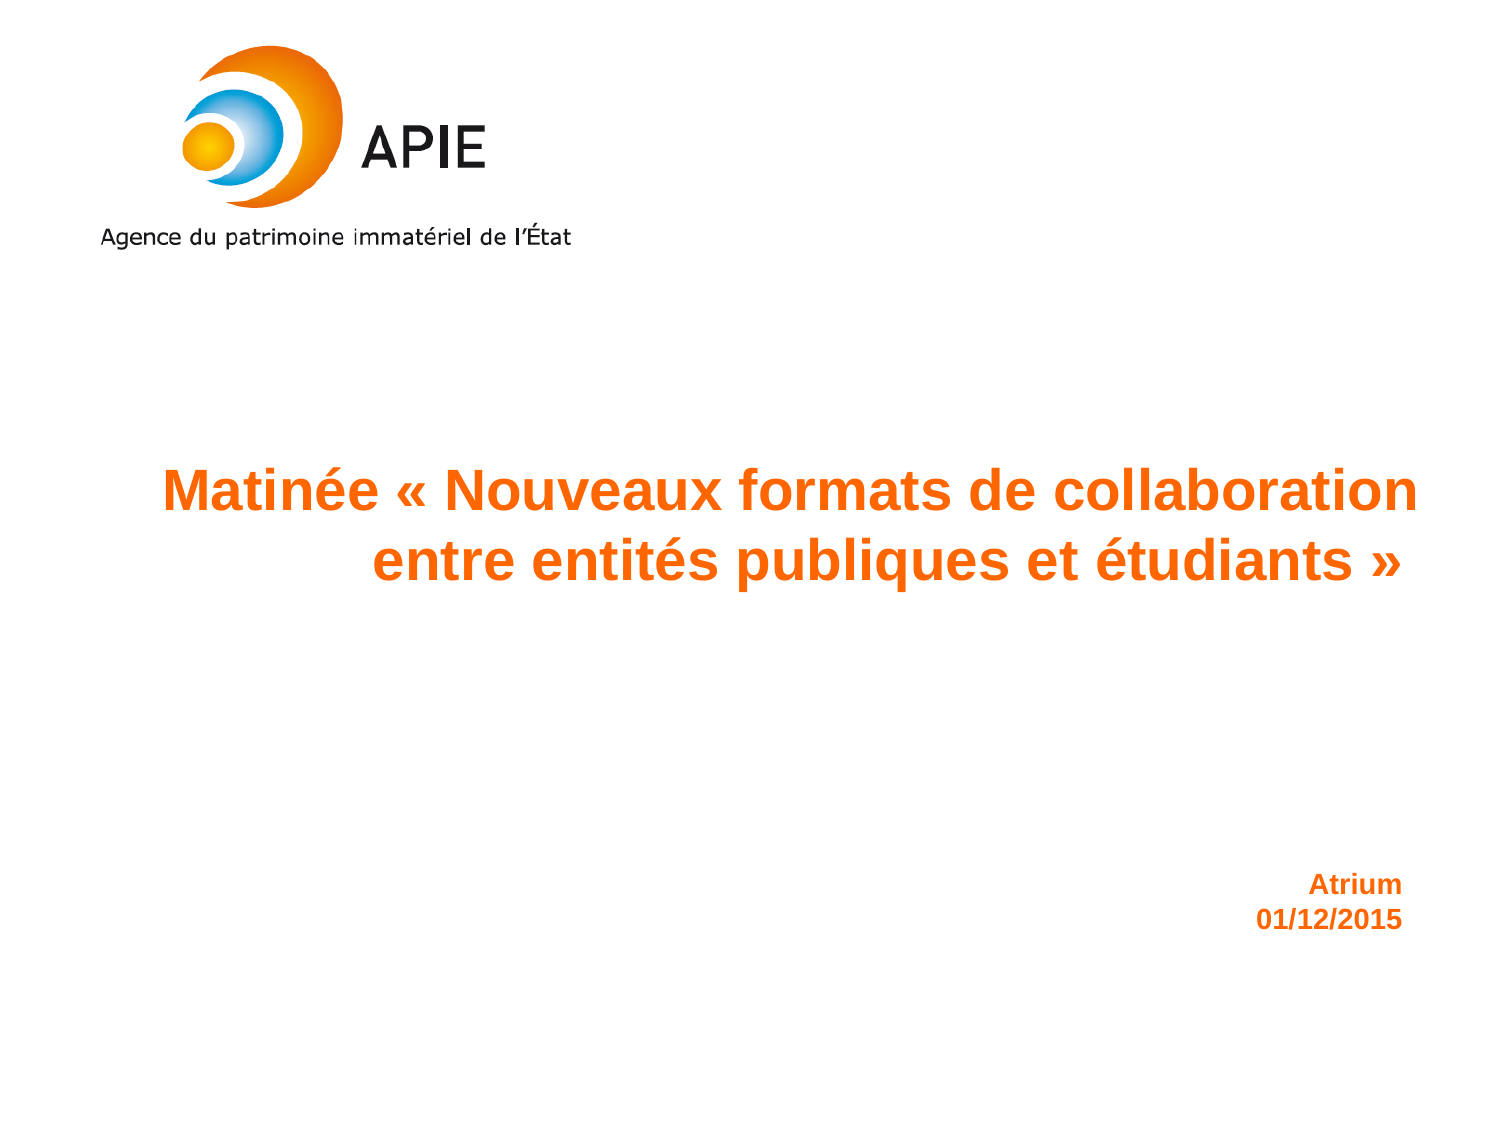

Matinée « Nouveaux formats de collaboration entre entités publiques et étudiants »
 Atrium
01/12/2015